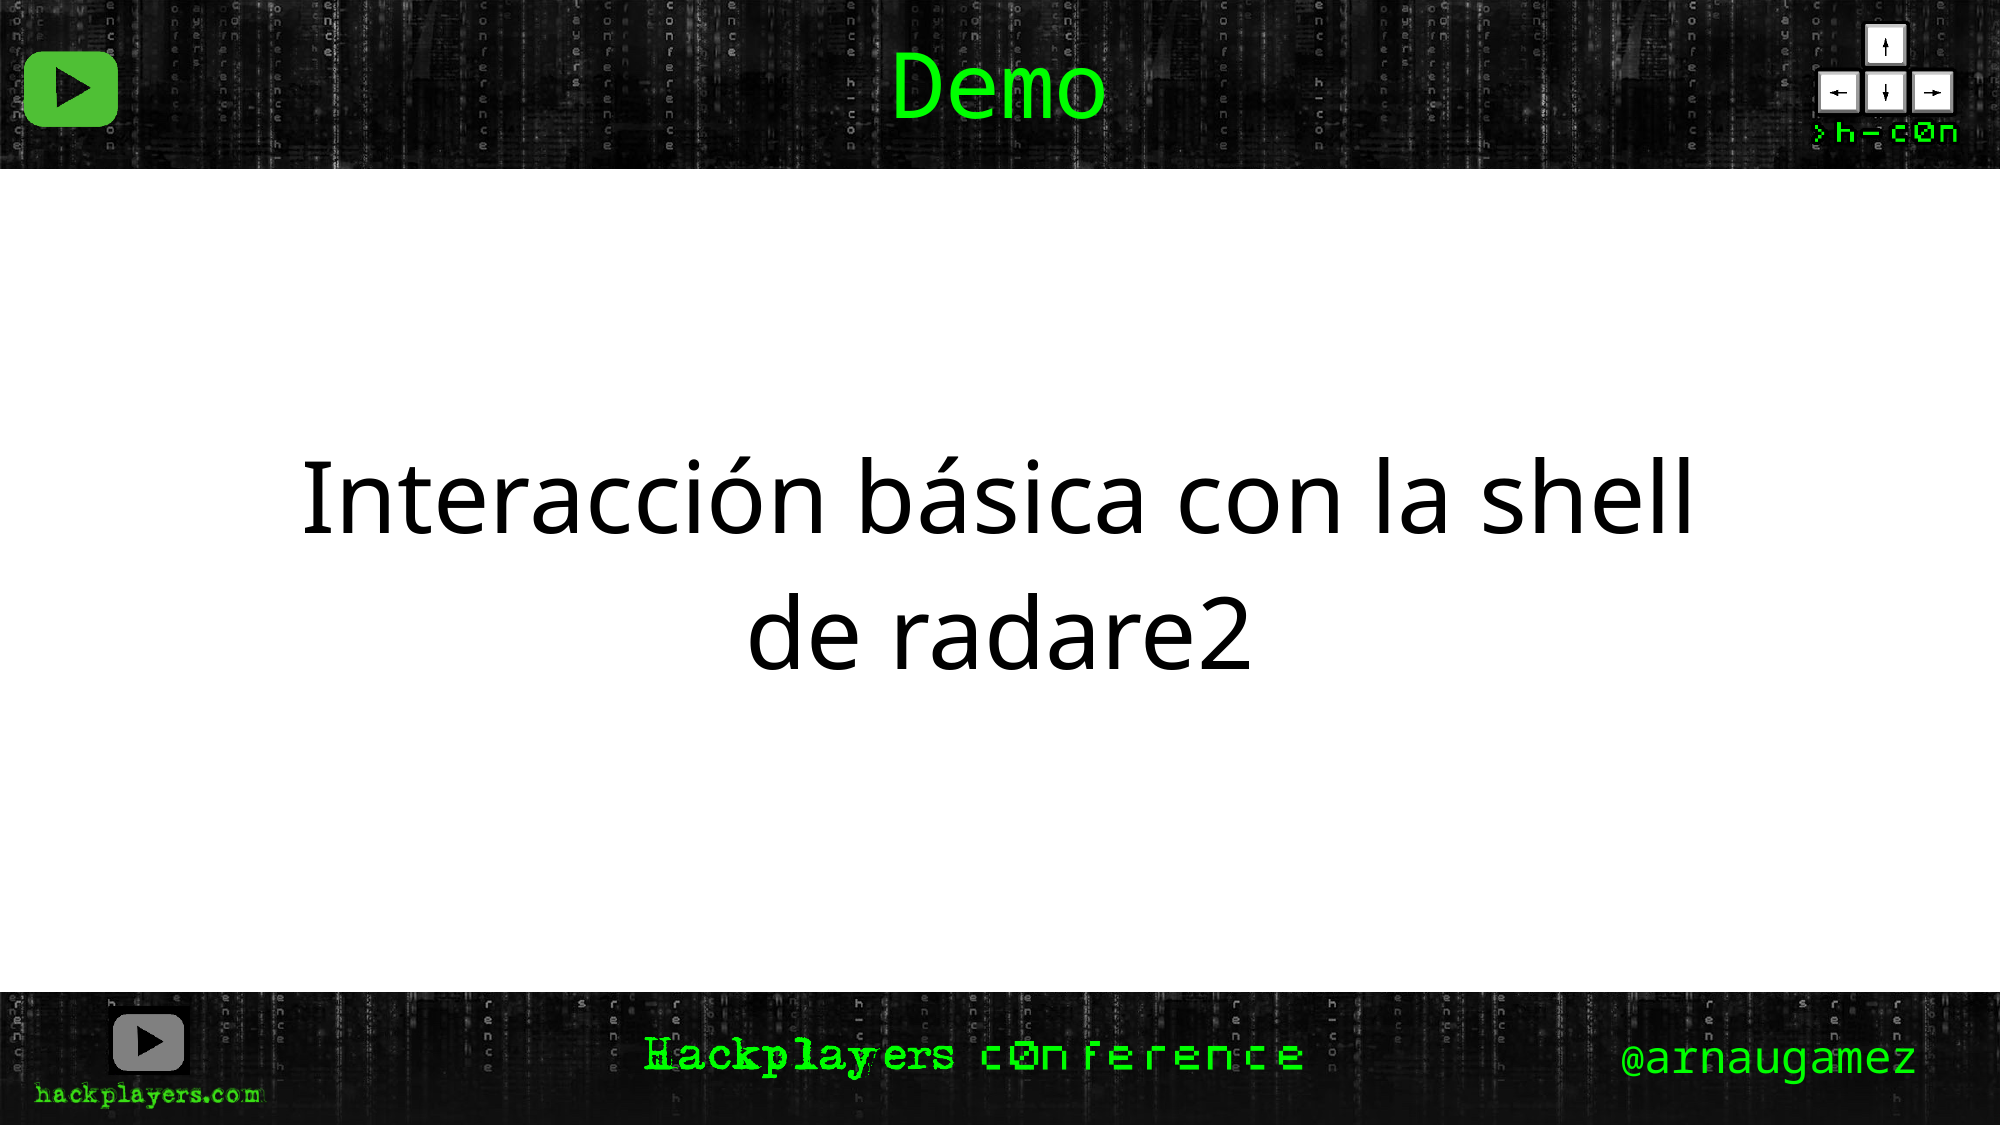

# Demo
Interacción básica con la shell de radare2